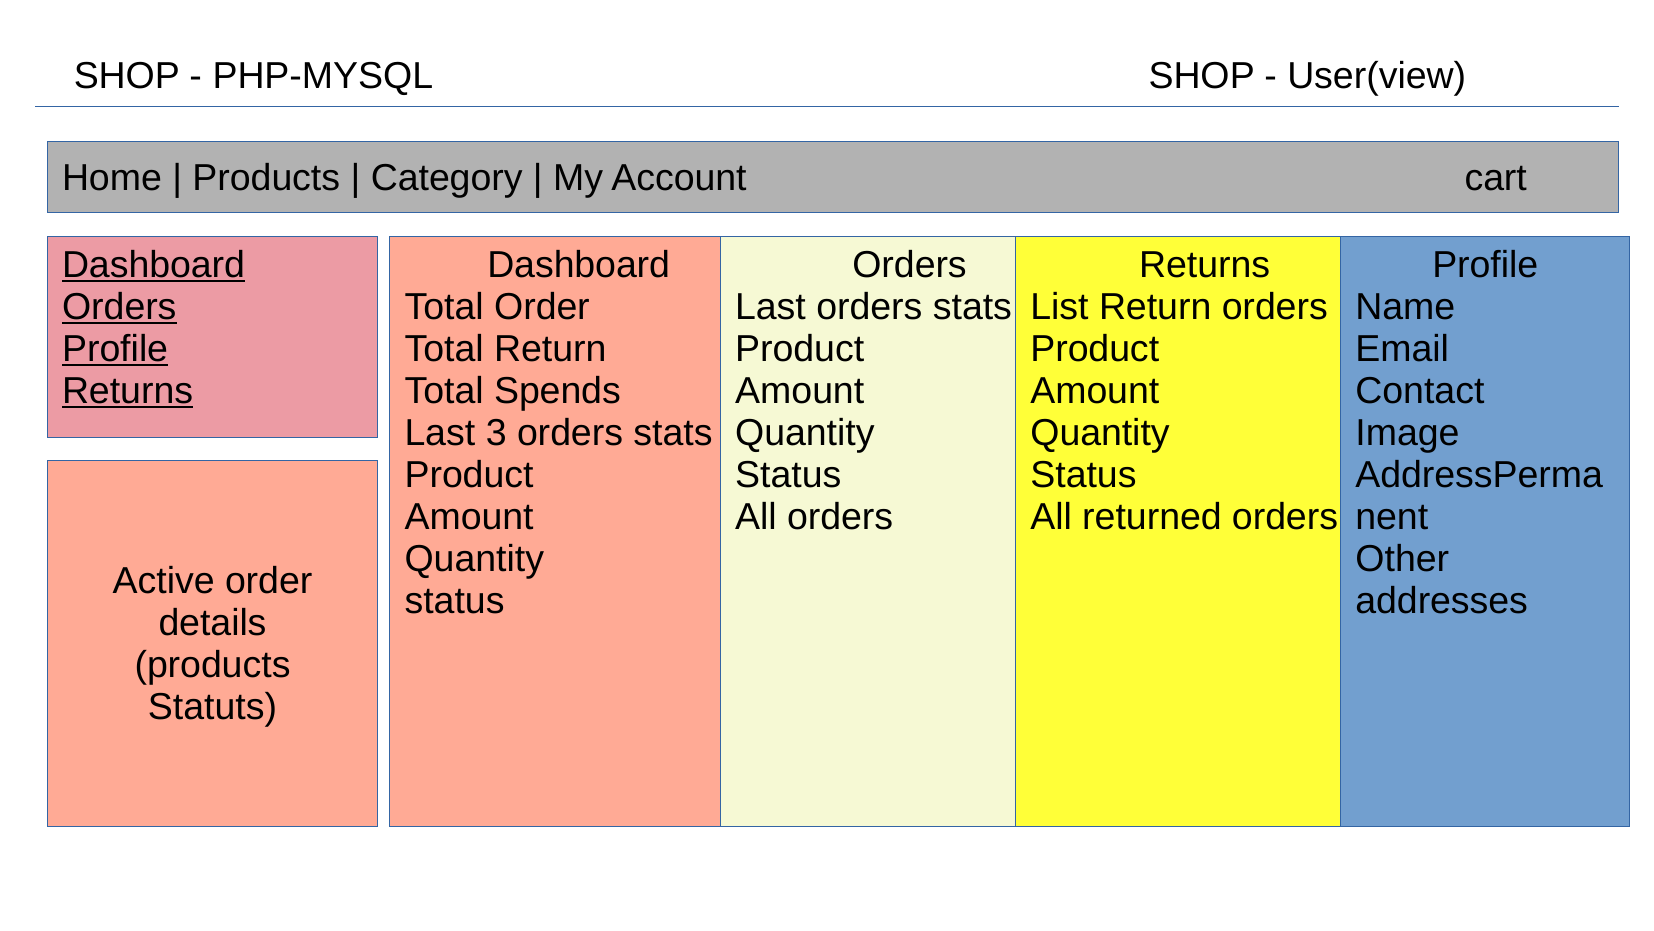

SHOP - PHP-MYSQL
SHOP - User(view)
Home | Products | Category | My Account										cart
Dashboard
Orders
Profile
Returns
Dashboard
Total Order
Total Return
Total Spends
Last 3 orders stats
Product
Amount
Quantity
status
Orders
Last orders stats
Product
Amount
Quantity
Status
All orders
Returns
List Return orders
Product
Amount
Quantity
Status
All returned orders
Profile
Name
Email
Contact
Image
AddressPermanent
Other addresses
Active order details
(products
Statuts)